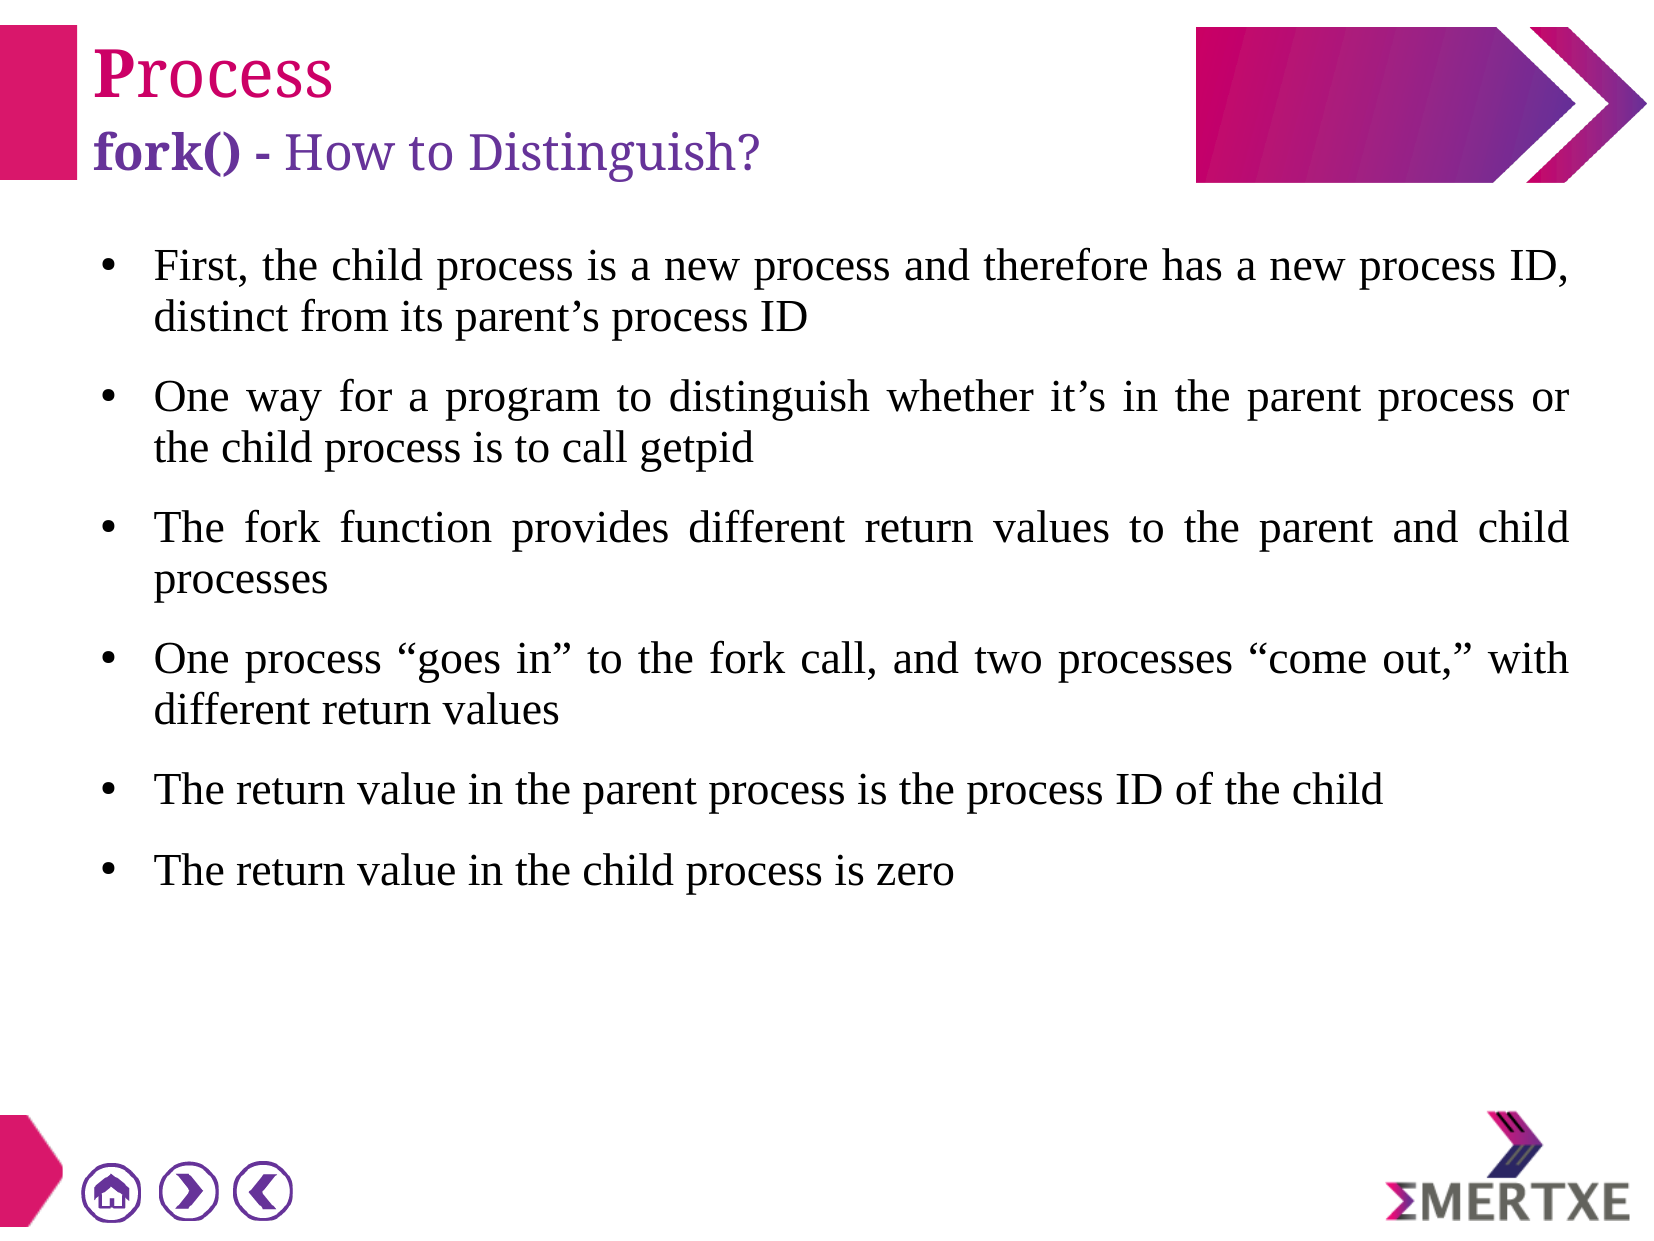

# Process fork() - How to Distinguish?
First, the child process is a new process and therefore has a new process ID, distinct from its parent’s process ID
One way for a program to distinguish whether it’s in the parent process or the child process is to call getpid
The fork function provides different return values to the parent and child processes
One process “goes in” to the fork call, and two processes “come out,” with different return values
The return value in the parent process is the process ID of the child
The return value in the child process is zero